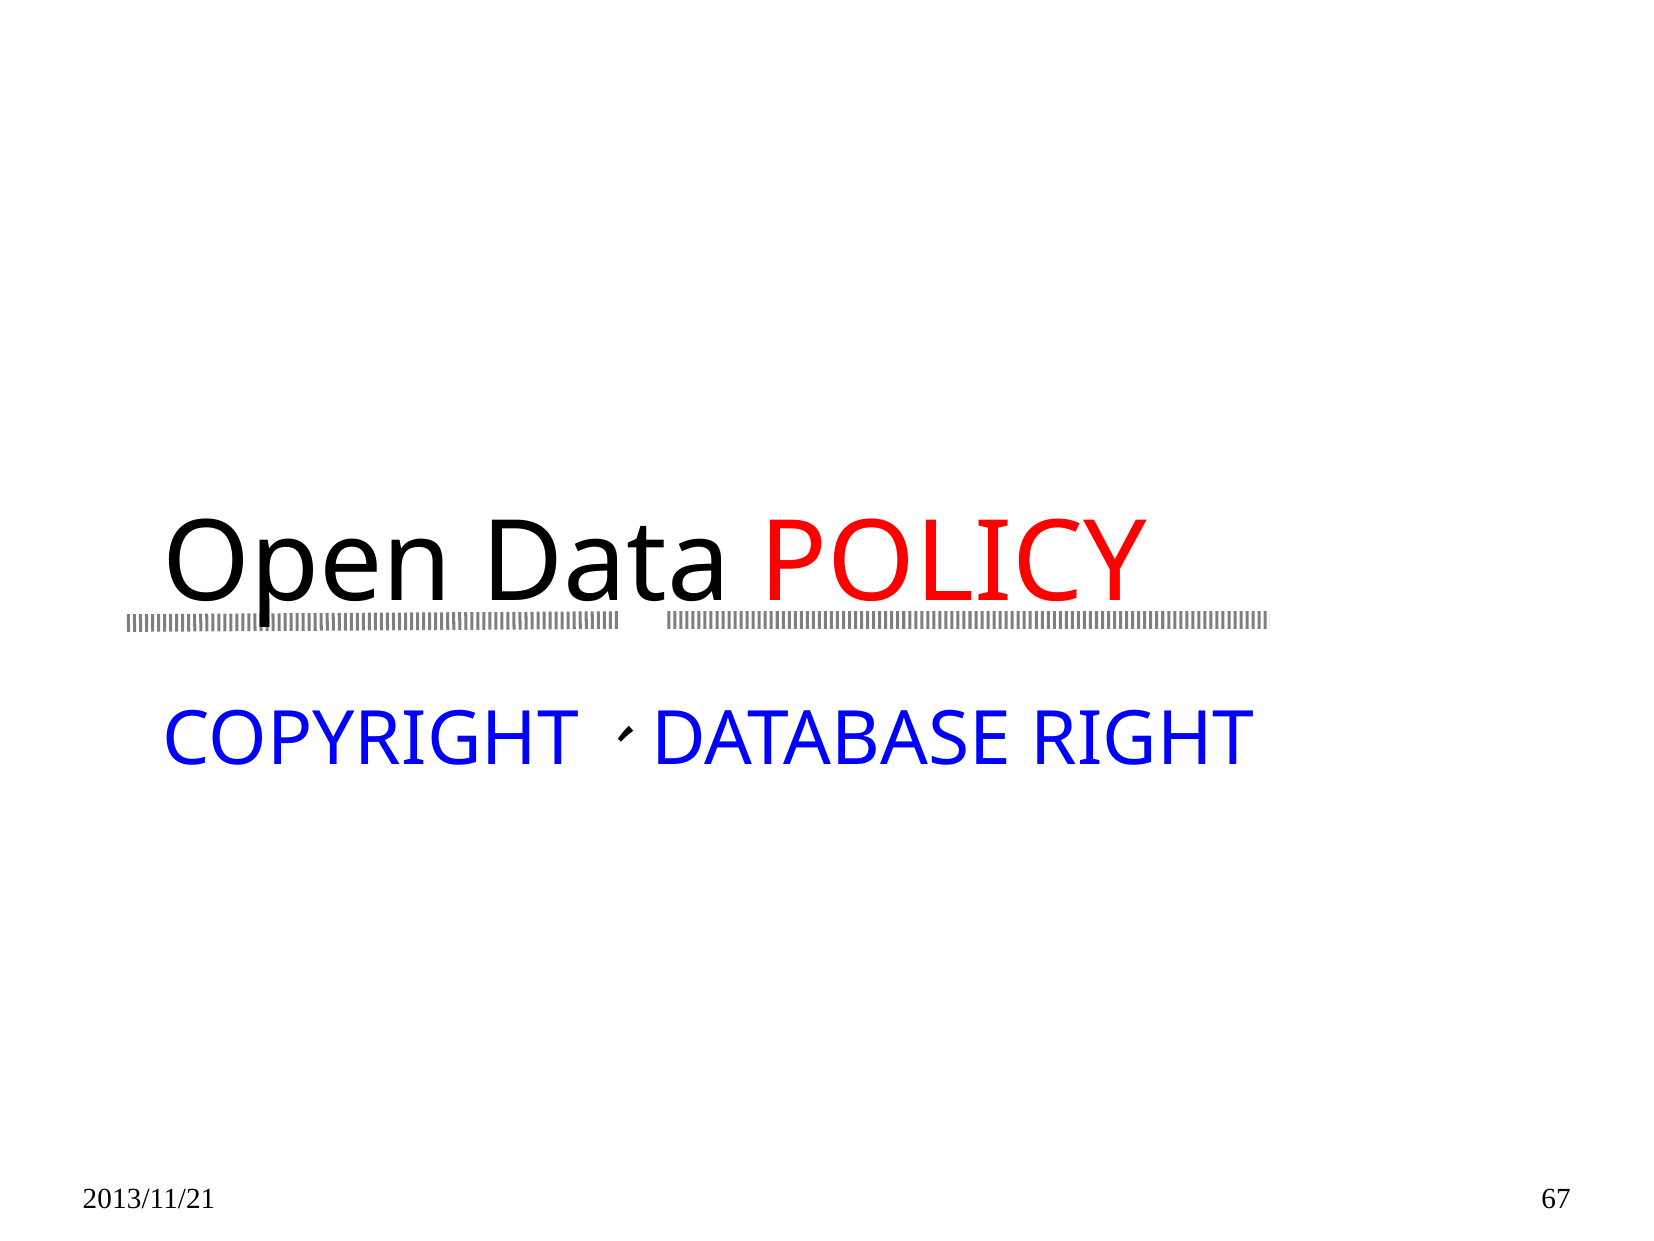

Open Data POLICY
COPYRIGHT、DATABASE RIGHT
2013/11/21
67